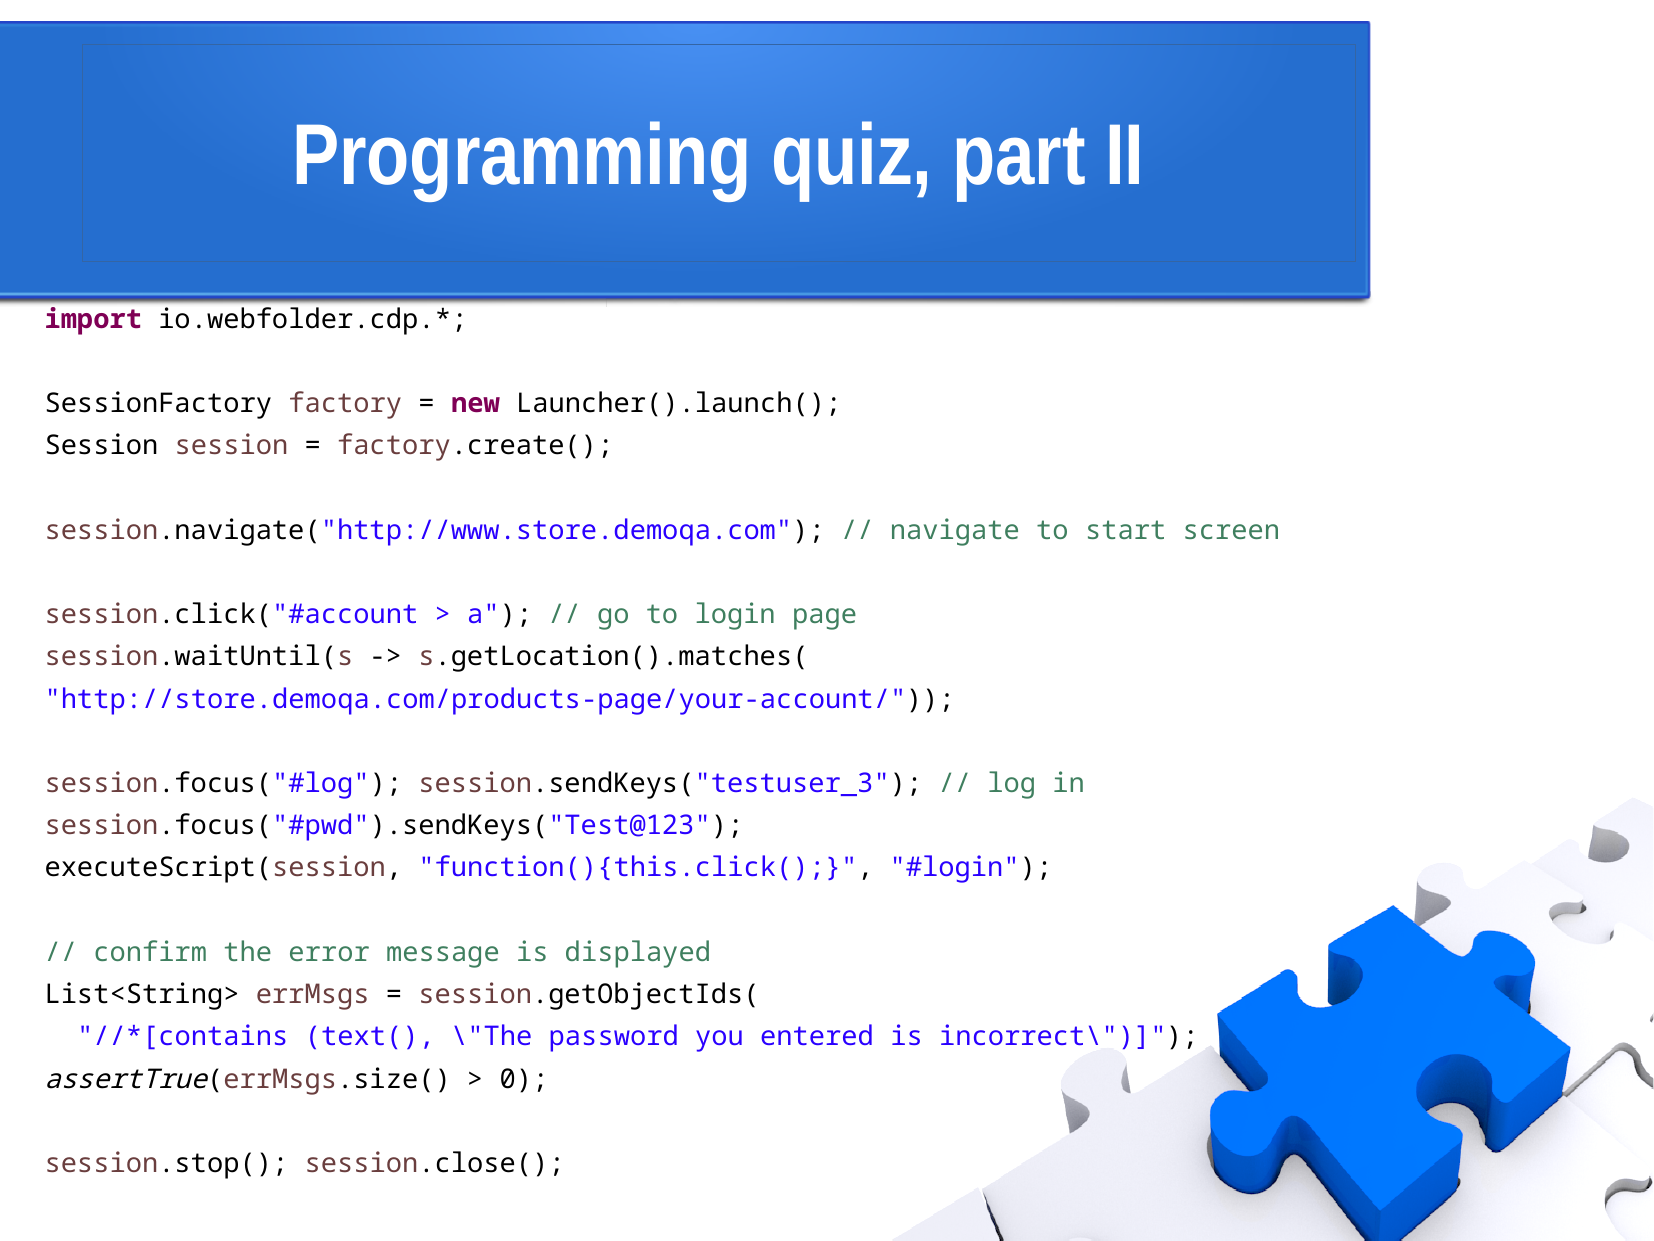

# Programming quiz, part II
import io.webfolder.cdp.*;
SessionFactory factory = new Launcher().launch();
Session session = factory.create();
session.navigate("http://www.store.demoqa.com"); // navigate to start screen
session.click("#account > a"); // go to login page
session.waitUntil(s -> s.getLocation().matches(
"http://store.demoqa.com/products-page/your-account/"));
session.focus("#log"); session.sendKeys("testuser_3"); // log in
session.focus("#pwd").sendKeys("Test@123");
executeScript(session, "function(){this.click();}", "#login");
// confirm the error message is displayed
List<String> errMsgs = session.getObjectIds(
 "//*[contains (text(), \"The password you entered is incorrect\")]");
assertTrue(errMsgs.size() > 0);
session.stop(); session.close();